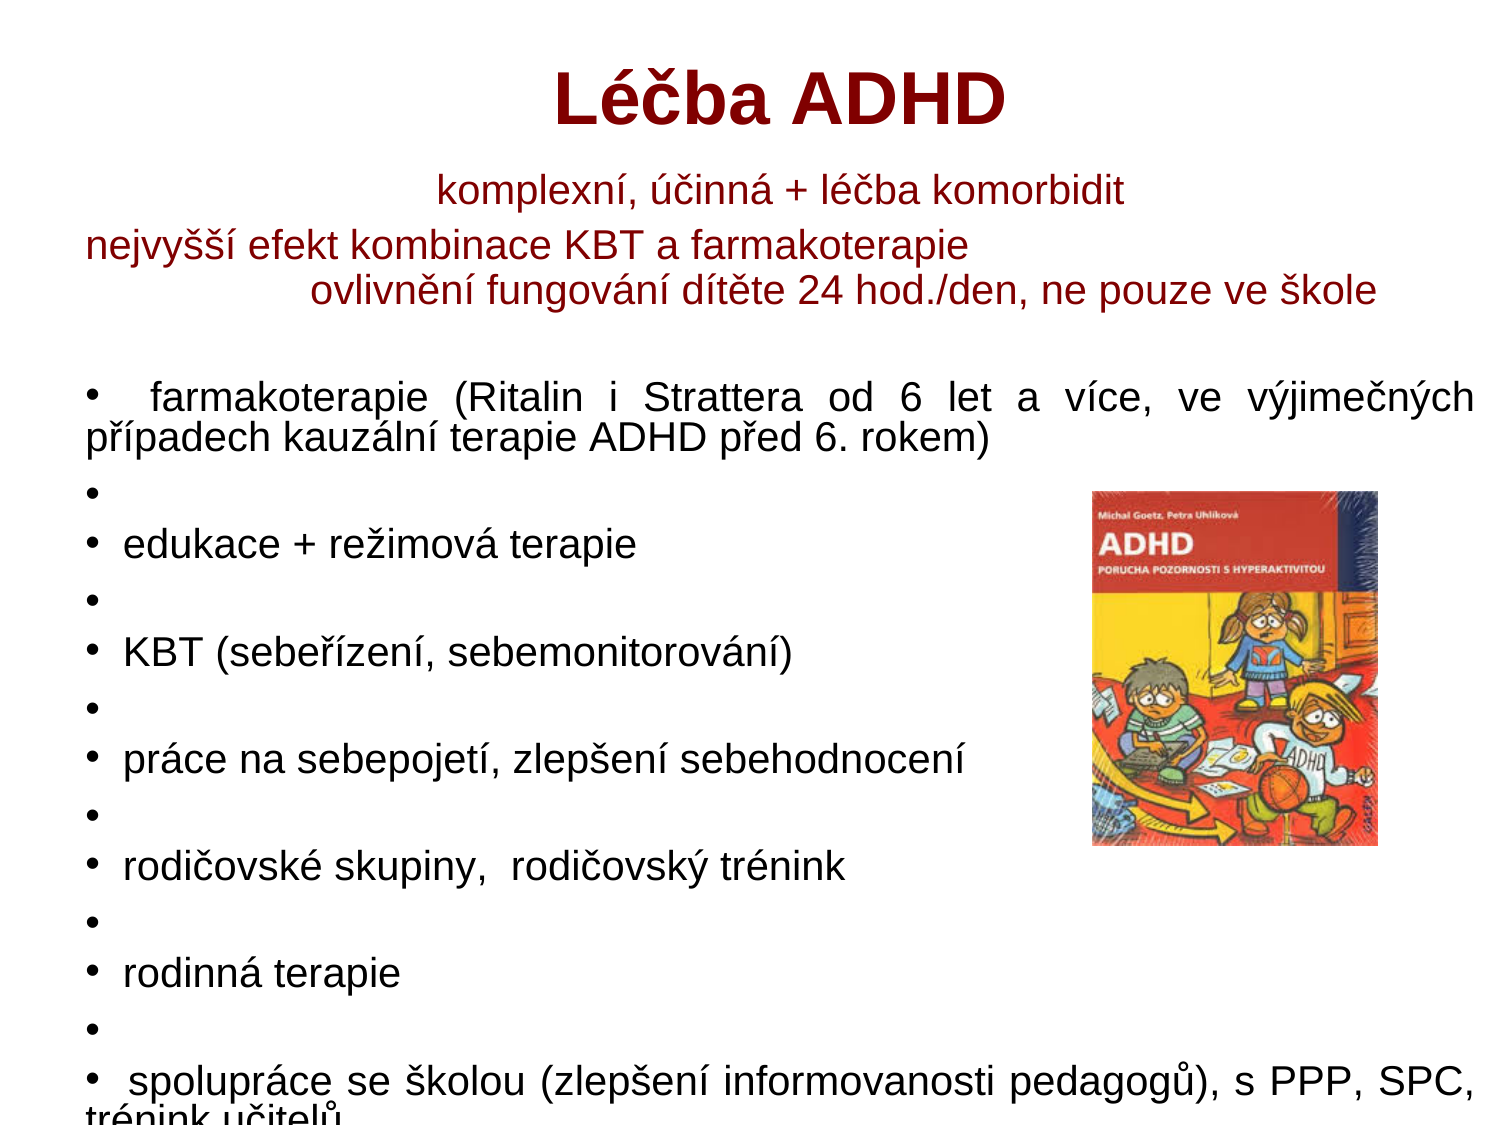

# Léčba ADHD
komplexní, účinná + léčba komorbidit
nejvyšší efekt kombinace KBT a farmakoterapie ovlivnění fungování dítěte 24 hod./den, ne pouze ve škole
 farmakoterapie (Ritalin i Strattera od 6 let a více, ve výjimečných případech kauzální terapie ADHD před 6. rokem)
 edukace + režimová terapie
 KBT (sebeřízení, sebemonitorování)
 práce na sebepojetí, zlepšení sebehodnocení
 rodičovské skupiny, rodičovský trénink
 rodinná terapie
 spolupráce se školou (zlepšení informovanosti pedagogů), s PPP, SPC, trénink učitelů